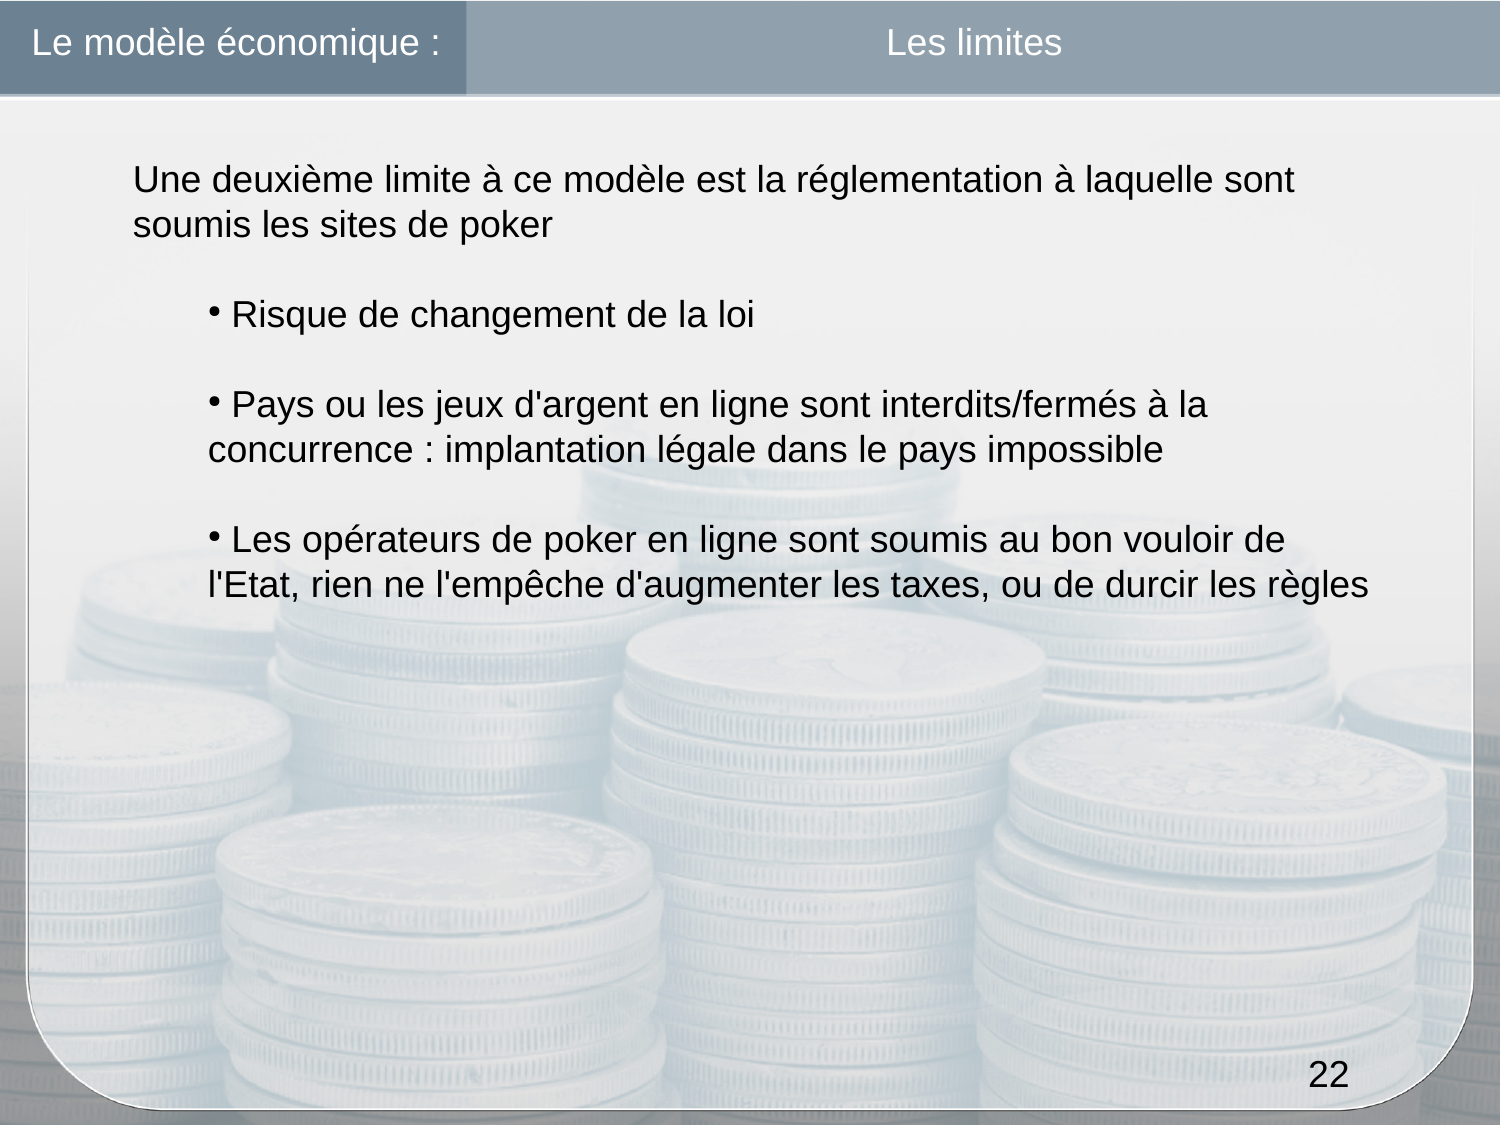

Les limites
Le modèle économique :
Une deuxième limite à ce modèle est la réglementation à laquelle sont soumis les sites de poker
 Risque de changement de la loi
 Pays ou les jeux d'argent en ligne sont interdits/fermés à la concurrence : implantation légale dans le pays impossible
 Les opérateurs de poker en ligne sont soumis au bon vouloir de l'Etat, rien ne l'empêche d'augmenter les taxes, ou de durcir les règles
22